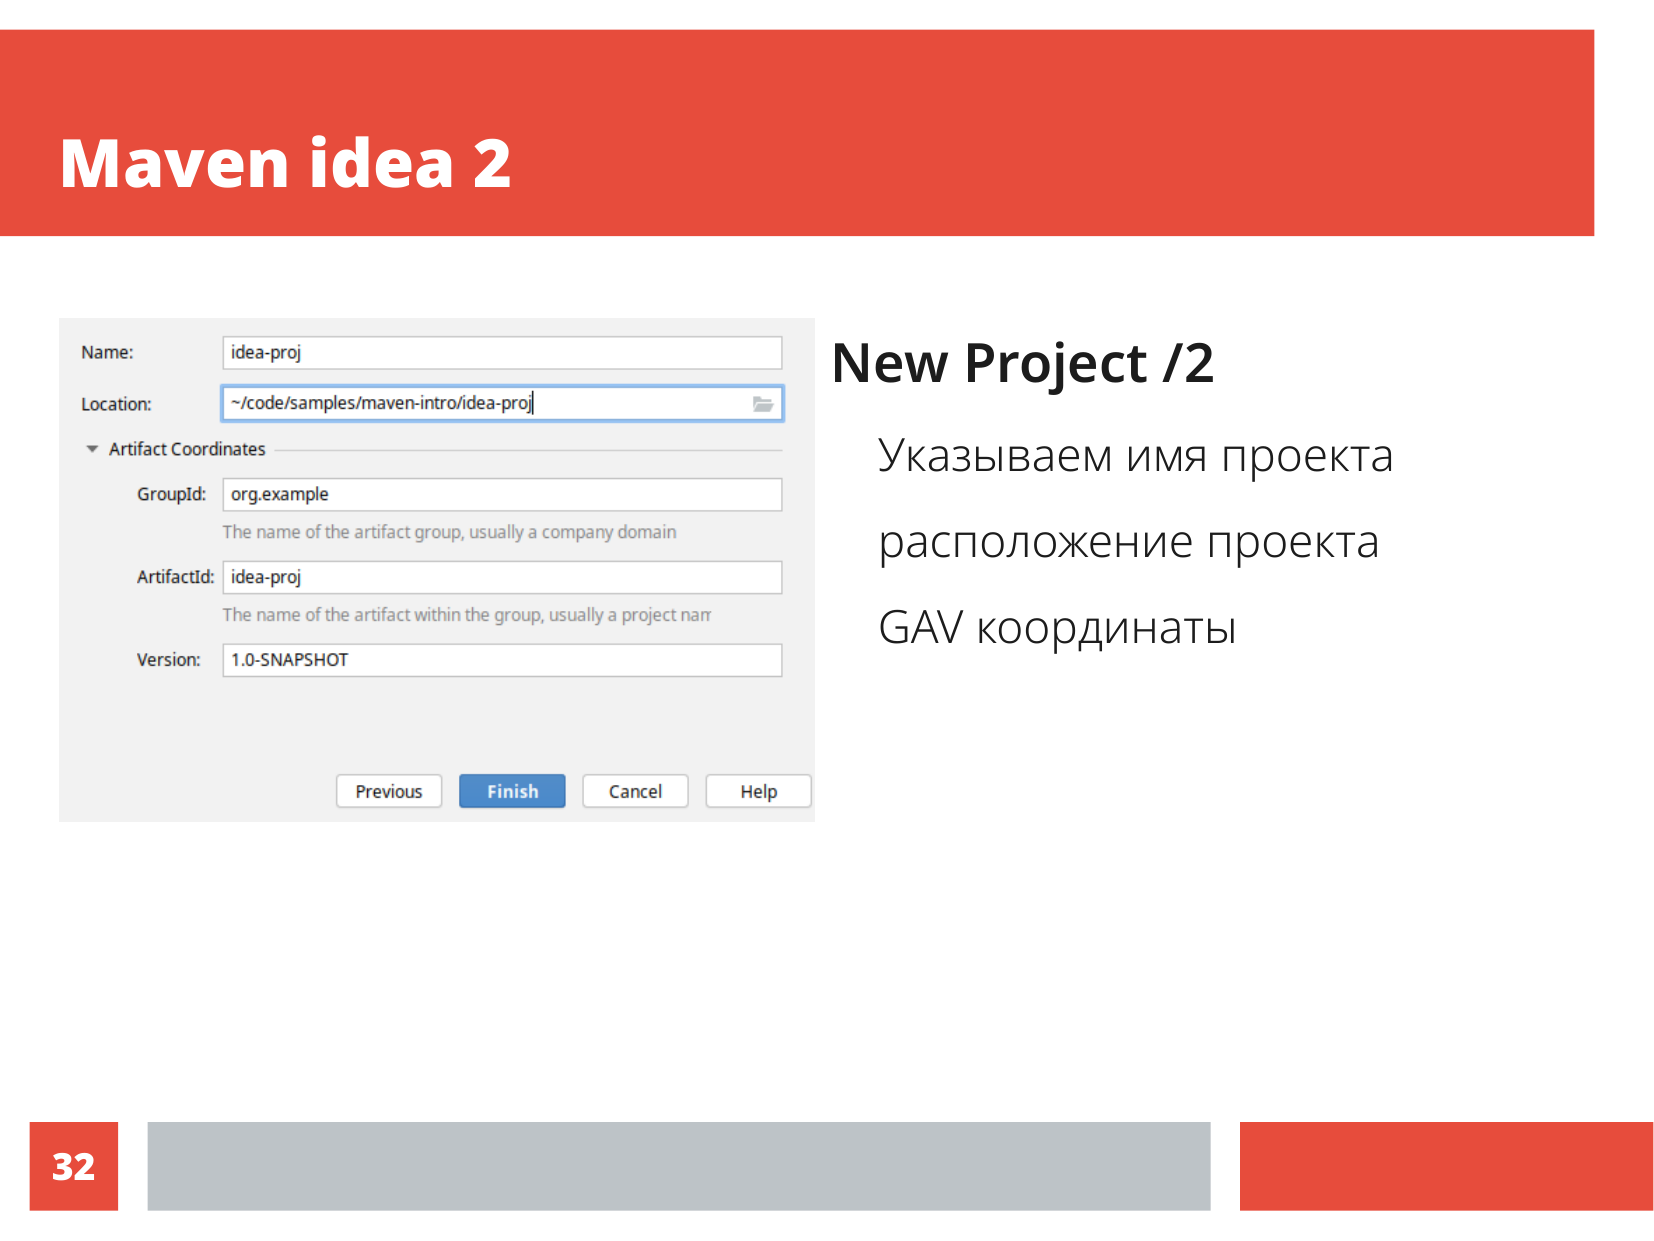

# Maven idea 2
New Project /2
Указываем имя проекта
расположение проекта
GAV координаты
32